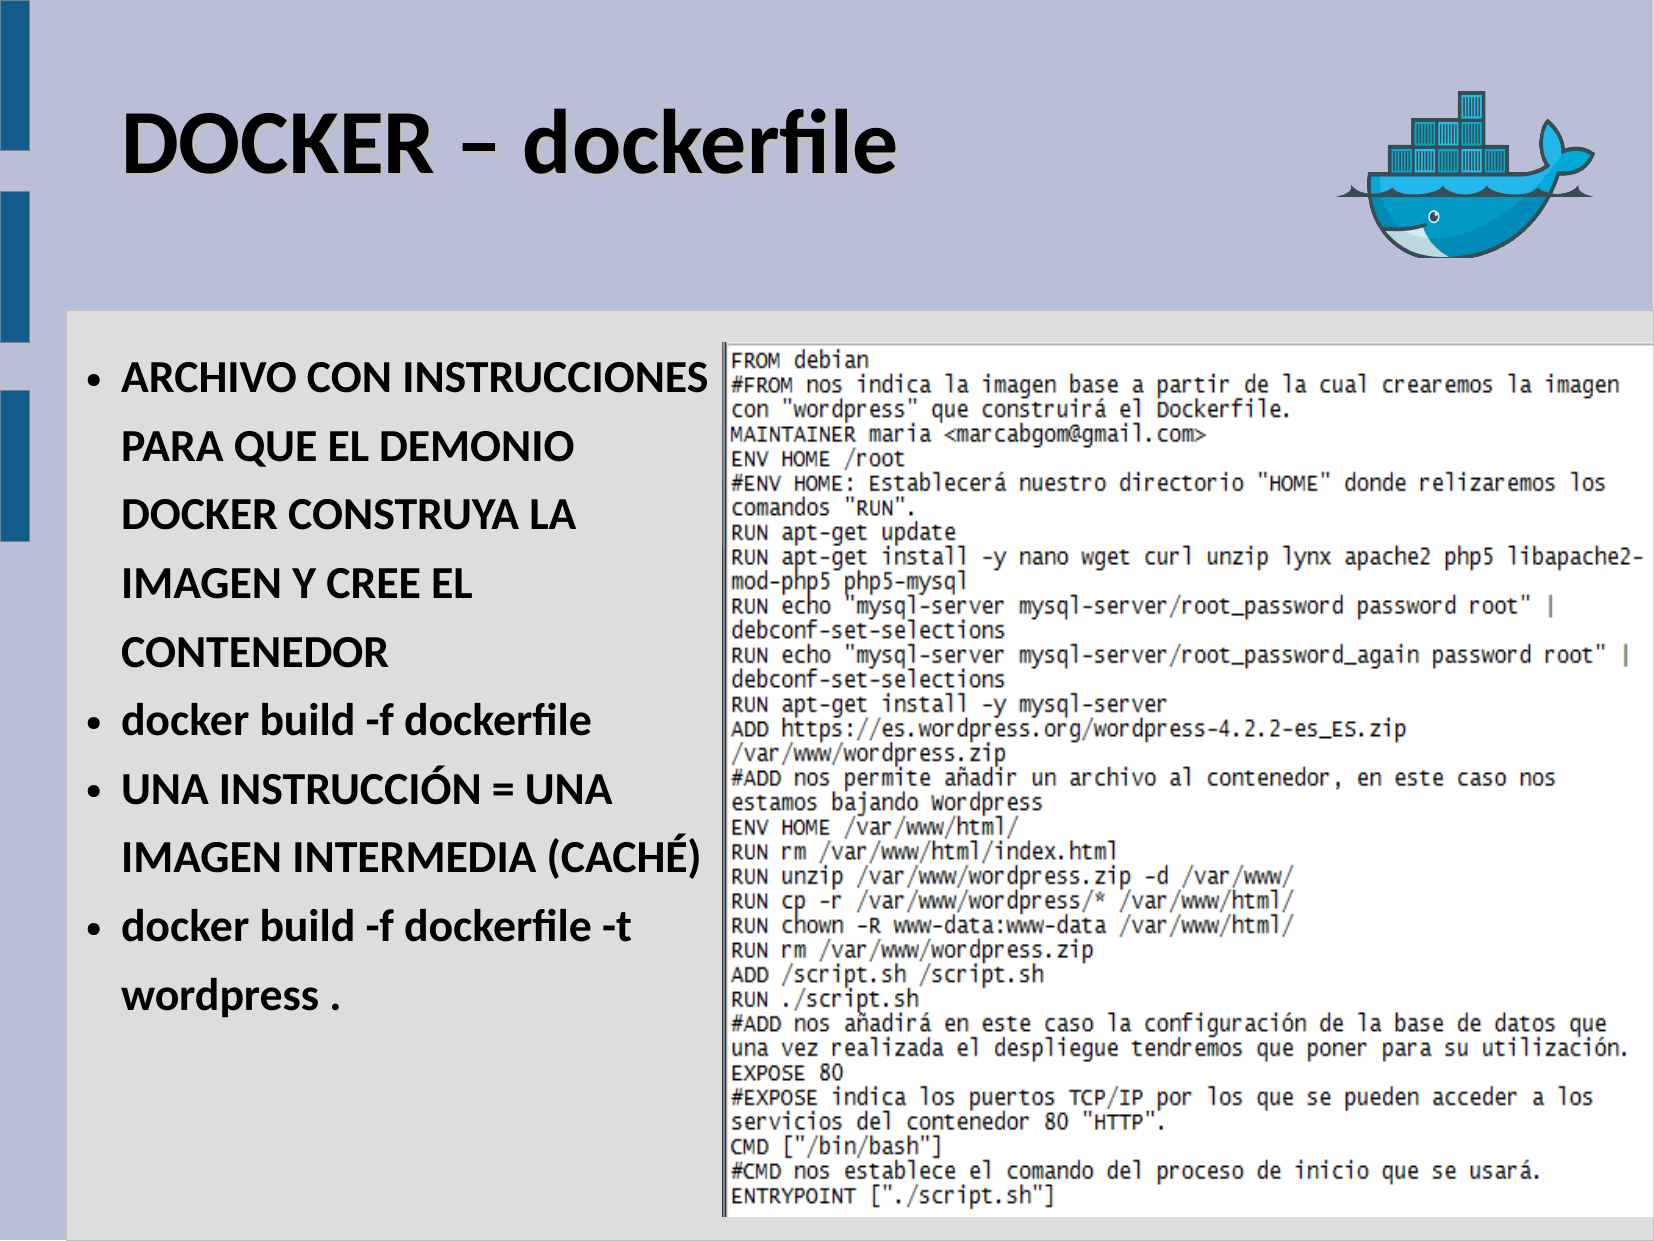

DOCKER – dockerfile
ARCHIVO CON INSTRUCCIONES PARA QUE EL DEMONIO DOCKER CONSTRUYA LA IMAGEN Y CREE EL CONTENEDOR
docker build -f dockerfile
UNA INSTRUCCIÓN = UNA IMAGEN INTERMEDIA (CACHÉ)
docker build -f dockerfile -t wordpress .